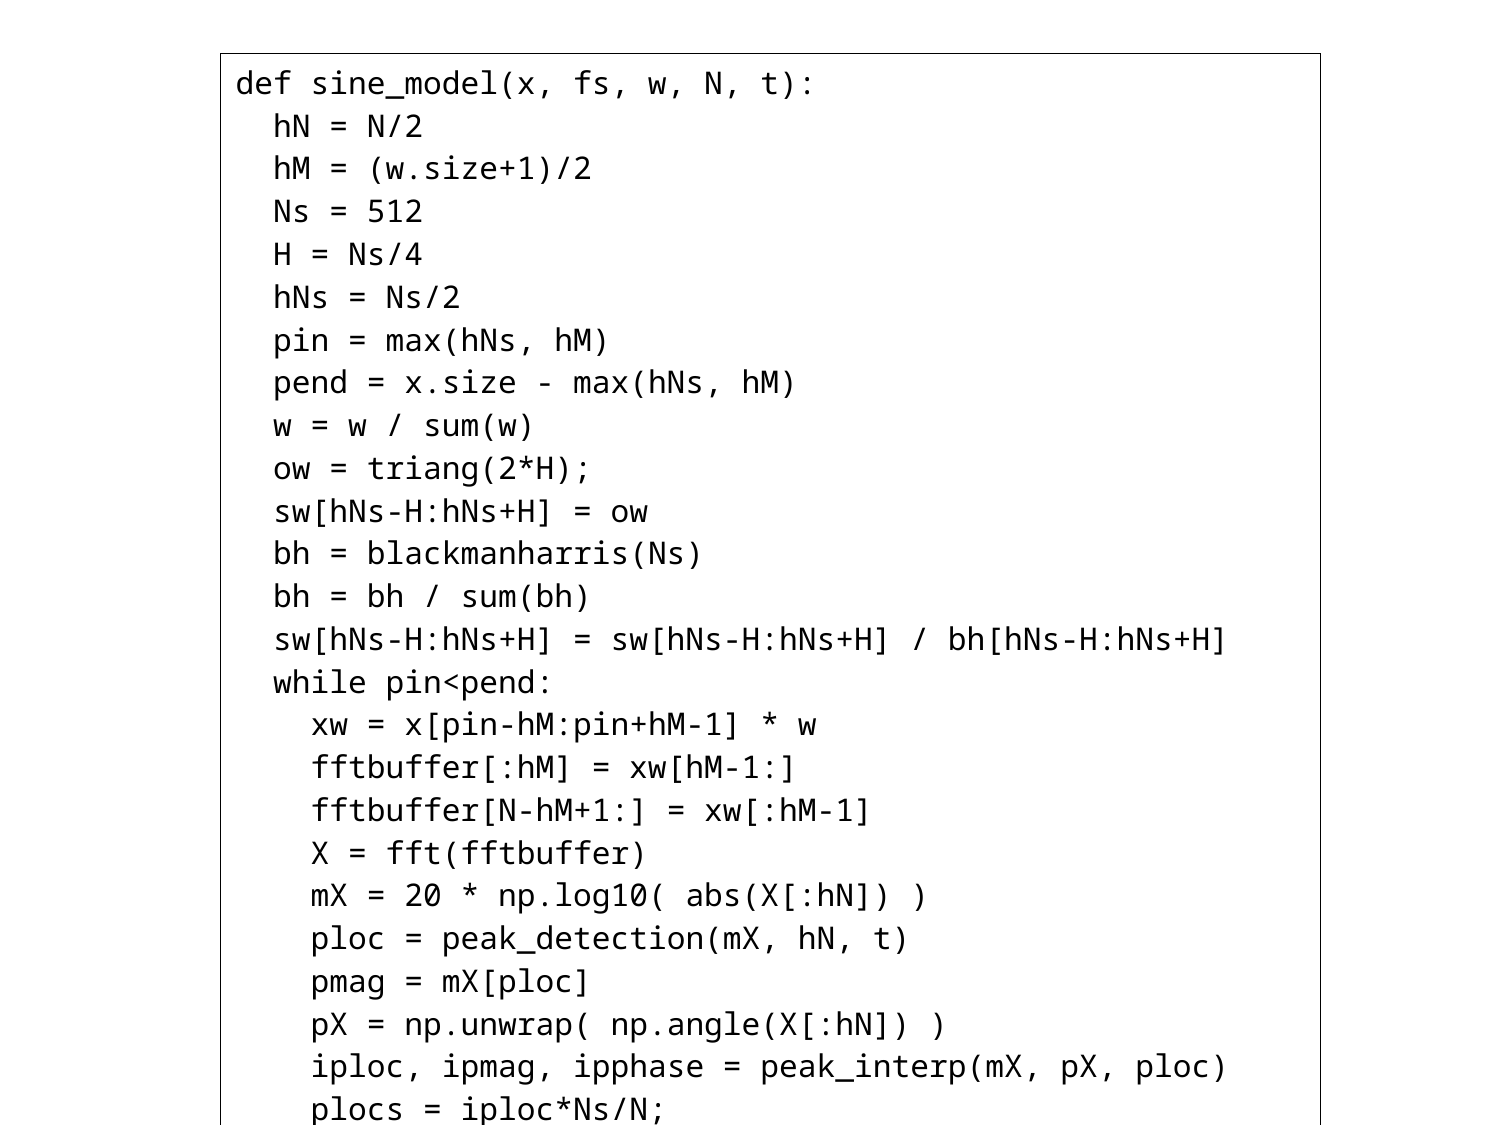

def sine_model(x, fs, w, N, t):
 hN = N/2
 hM = (w.size+1)/2
 Ns = 512
 H = Ns/4
 hNs = Ns/2
 pin = max(hNs, hM)
 pend = x.size - max(hNs, hM)
 w = w / sum(w)
 ow = triang(2*H);
 sw[hNs-H:hNs+H] = ow
 bh = blackmanharris(Ns)
 bh = bh / sum(bh)
 sw[hNs-H:hNs+H] = sw[hNs-H:hNs+H] / bh[hNs-H:hNs+H]
 while pin<pend:
 xw = x[pin-hM:pin+hM-1] * w fftbuffer[:hM] = xw[hM-1:]
 fftbuffer[N-hM+1:] = xw[:hM-1]
 X = fft(fftbuffer)
 mX = 20 * np.log10( abs(X[:hN]) )
 ploc = peak_detection(mX, hN, t)
 pmag = mX[ploc]
 pX = np.unwrap( np.angle(X[:hN]) )
 iploc, ipmag, ipphase = peak_interp(mX, pX, ploc)
 plocs = iploc*Ns/N;
 Y = genspecsines(plocs, ipmag, ipphase, Ns)
 fftbuffer = np.real( ifft(Y) )
 yw[:hNs-1] = fftbuffer[hNs+1:]
 yw[hNs-1:] = fftbuffer[:hNs+1]
 y[pin-hNs:pin+hNs] += sw*yw
 pin += H
 return y